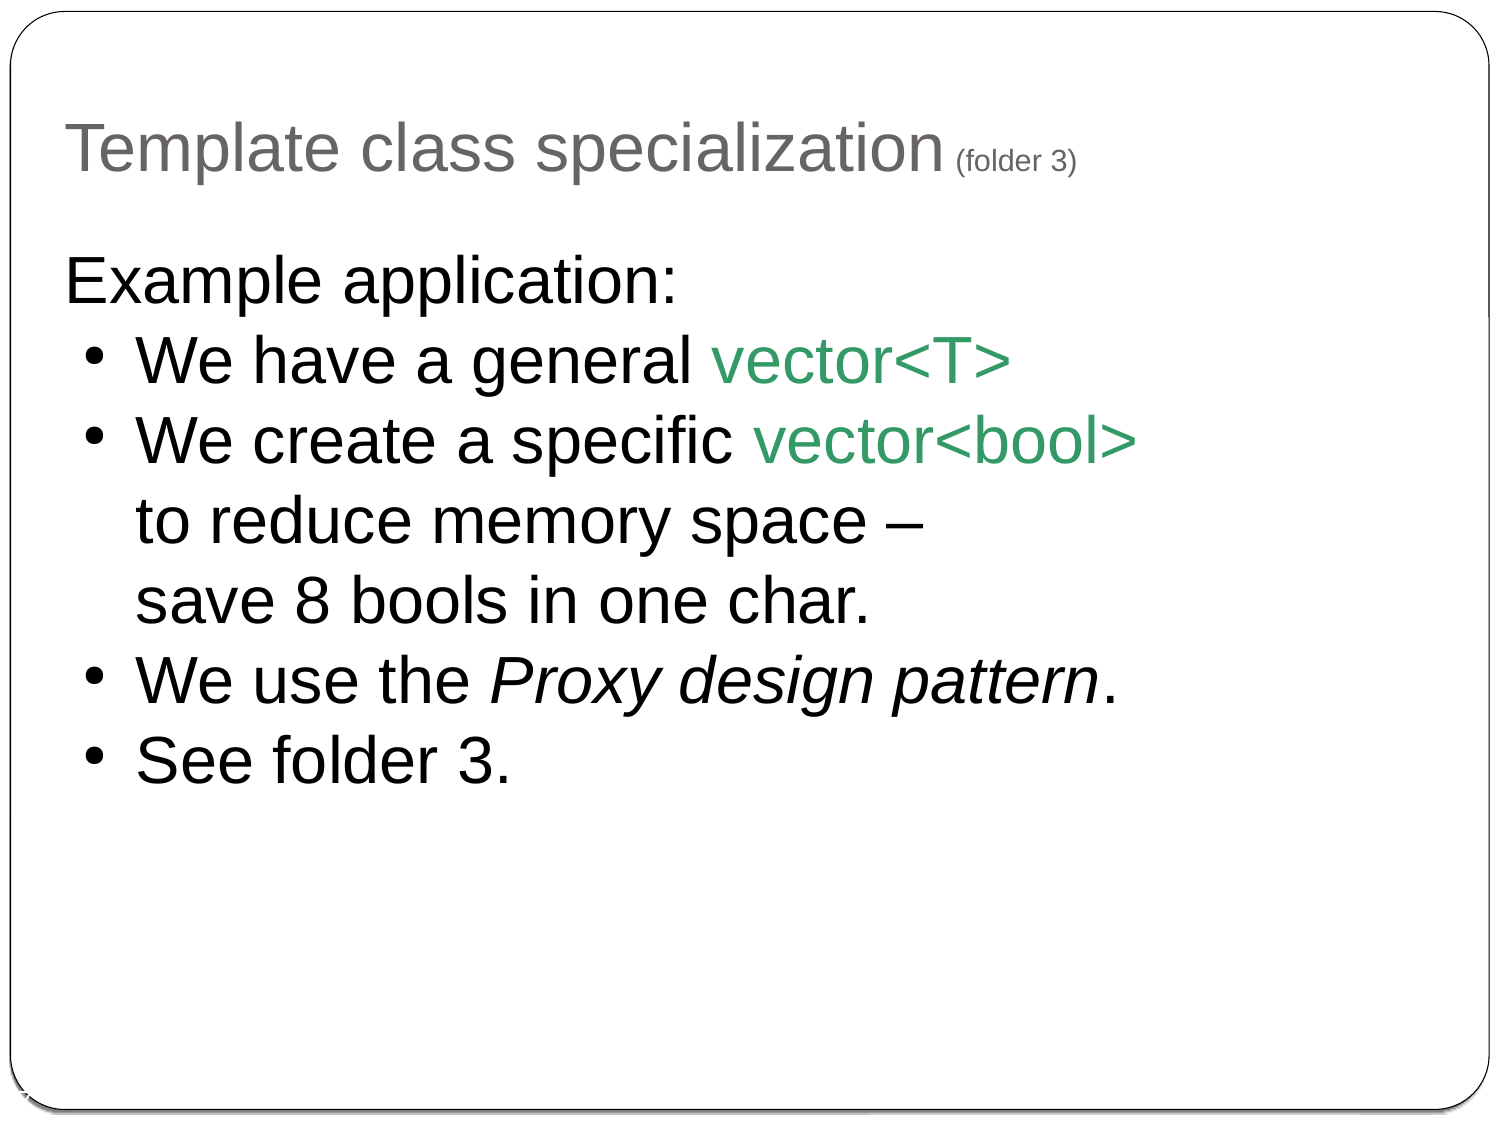

Template class specialization (folder 3)
# Example application:
We have a general vector<T>
We create a specific vector<bool>
to reduce memory space –
save 8 bools in one char.
We use the Proxy design pattern.
See folder 3.